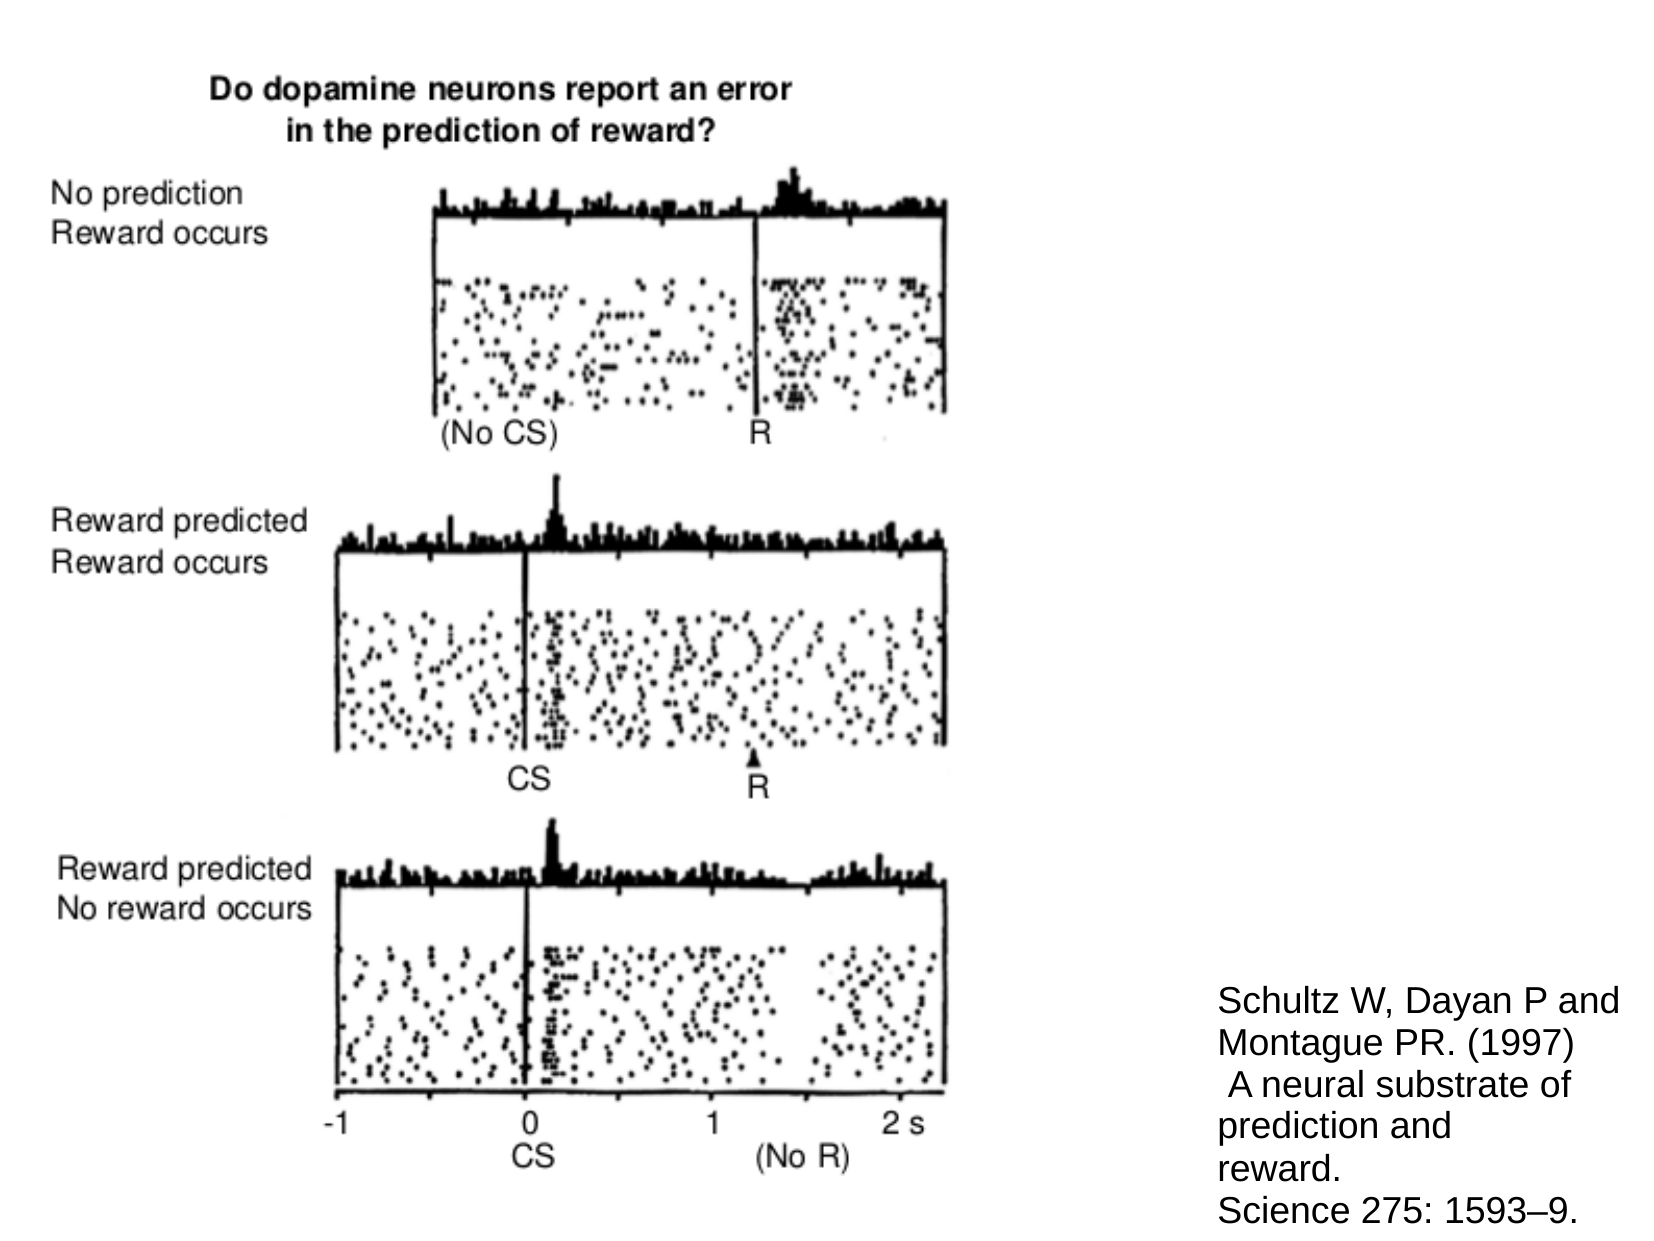

Schultz W, Dayan P and
Montague PR. (1997)
 A neural substrate of
prediction and
reward.
Science 275: 1593–9.